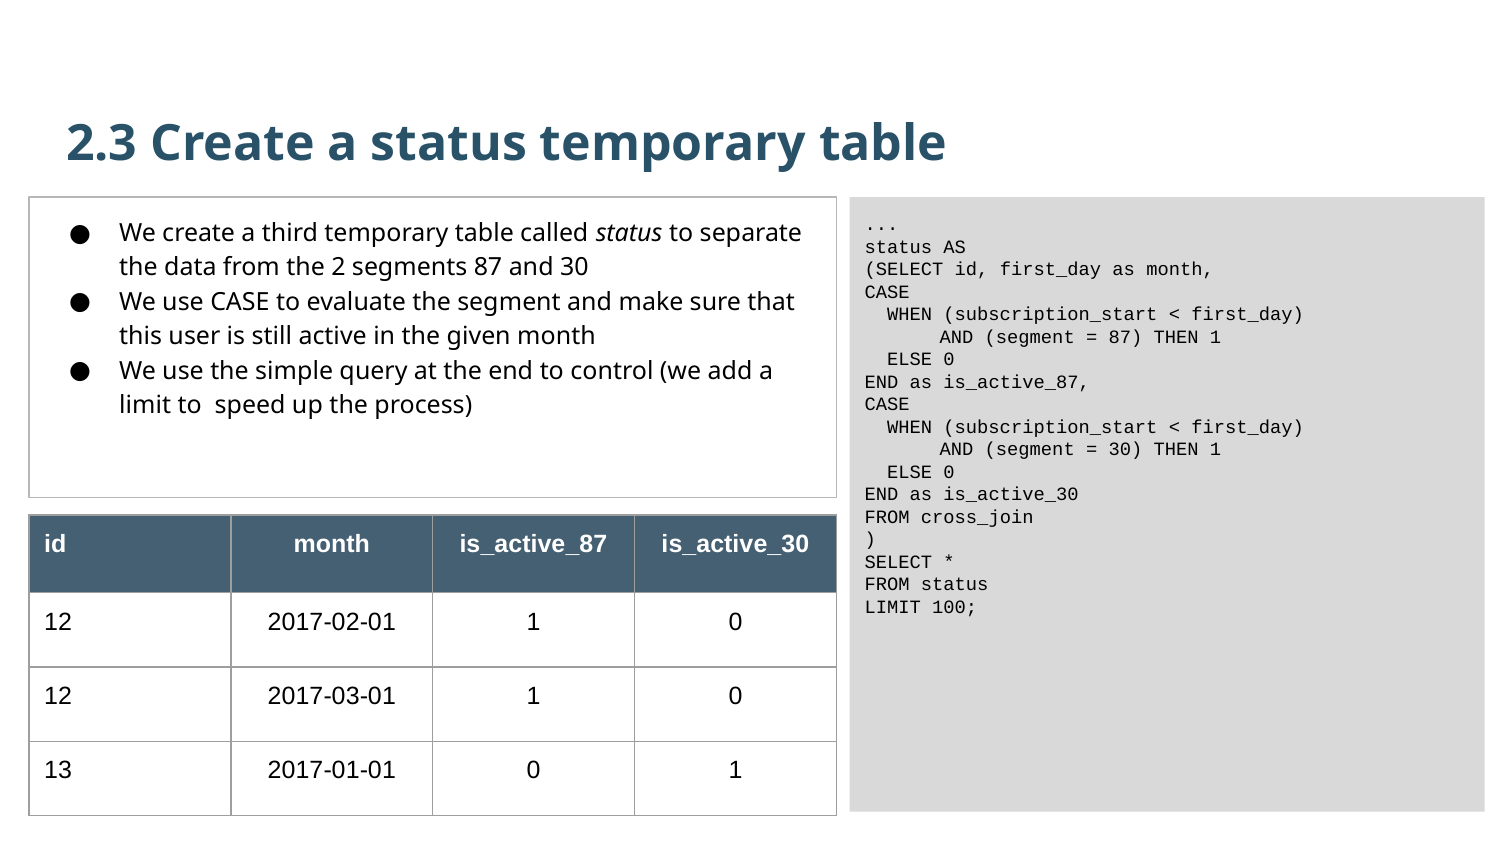

2.3 Create a status temporary table
We create a third temporary table called status to separate the data from the 2 segments 87 and 30
We use CASE to evaluate the segment and make sure that this user is still active in the given month
We use the simple query at the end to control (we add a limit to speed up the process)
...
status AS
(SELECT id, first_day as month,
CASE
 WHEN (subscription_start < first_day)
	AND (segment = 87) THEN 1
 ELSE 0
END as is_active_87,
CASE
 WHEN (subscription_start < first_day)
	AND (segment = 30) THEN 1
 ELSE 0
END as is_active_30
FROM cross_join
)
SELECT *
FROM status
LIMIT 100;
| id | month | is\_active\_87 | is\_active\_30 |
| --- | --- | --- | --- |
| 12 | 2017-02-01 | 1 | 0 |
| 12 | 2017-03-01 | 1 | 0 |
| 13 | 2017-01-01 | 0 | 1 |